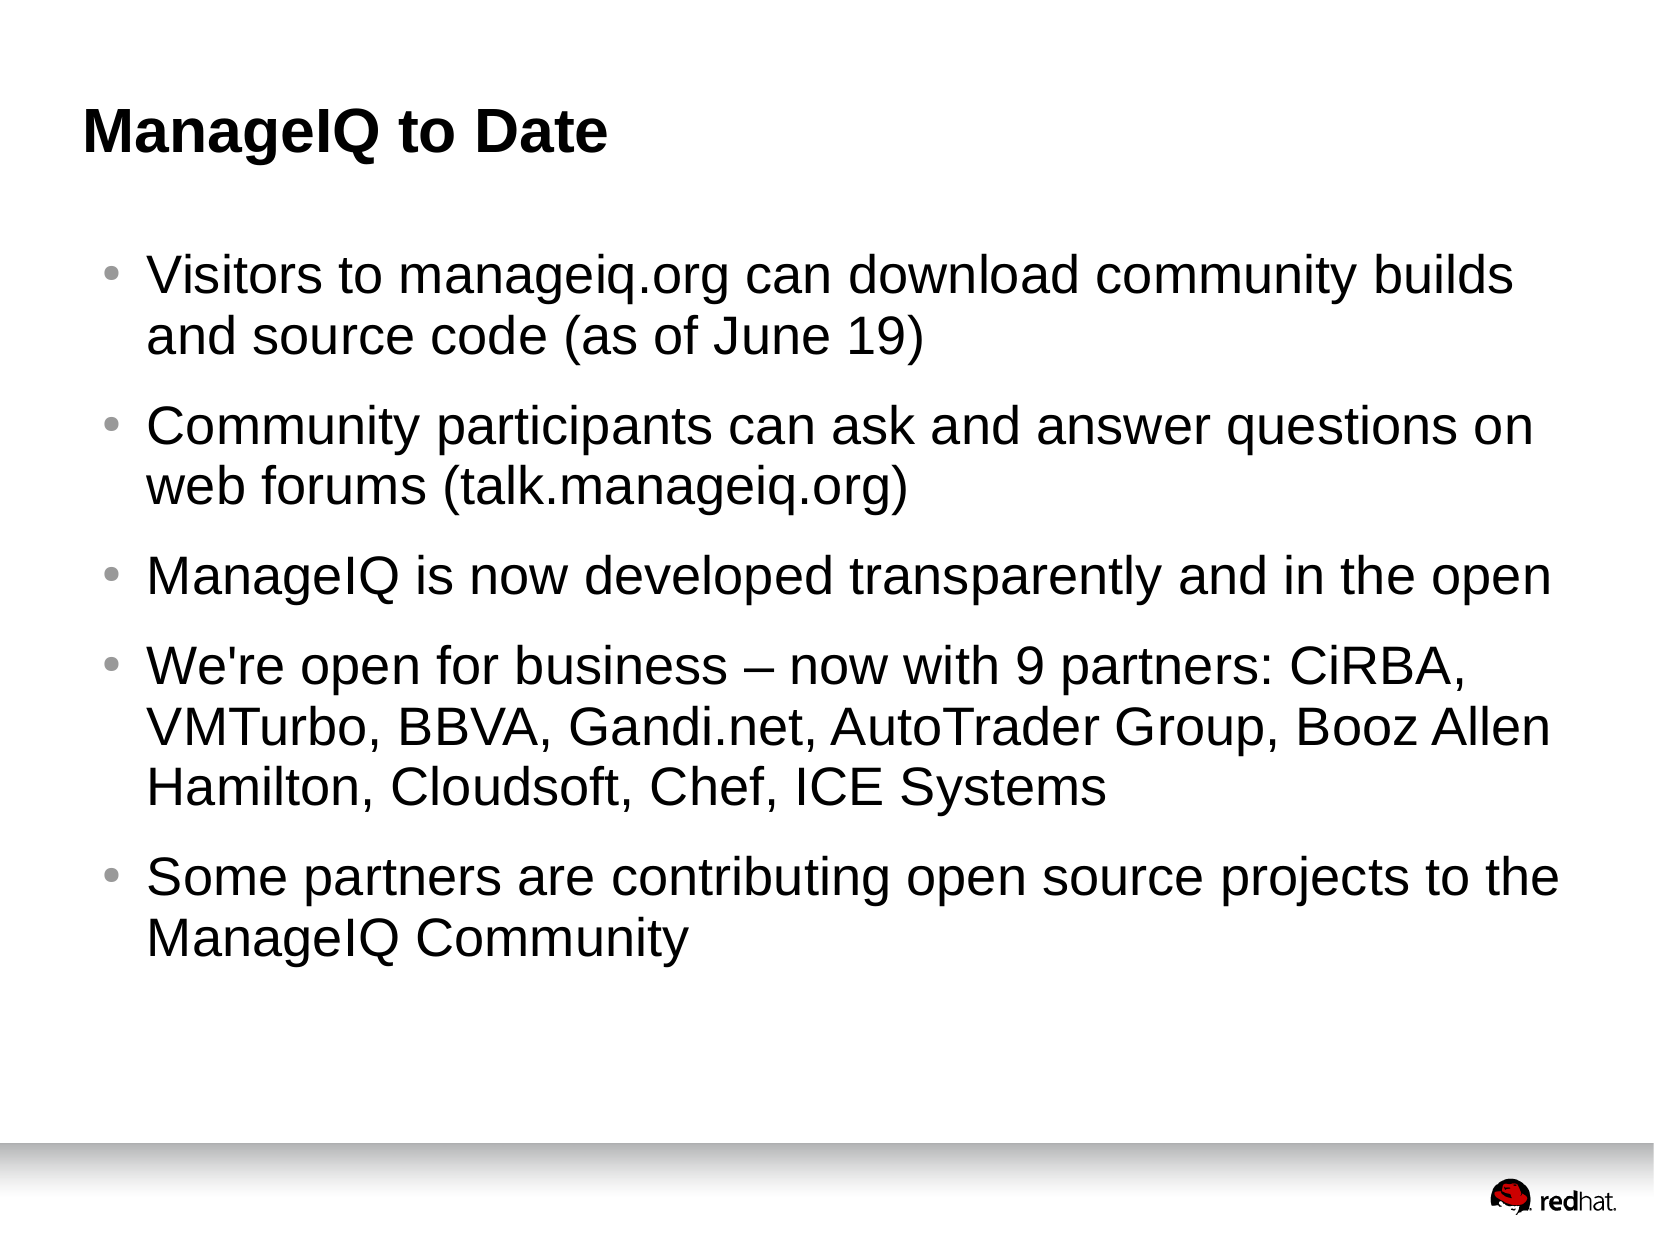

# ManageIQ to Date
Visitors to manageiq.org can download community builds and source code (as of June 19)
Community participants can ask and answer questions on web forums (talk.manageiq.org)
ManageIQ is now developed transparently and in the open
We're open for business – now with 9 partners: CiRBA, VMTurbo, BBVA, Gandi.net, AutoTrader Group, Booz Allen Hamilton, Cloudsoft, Chef, ICE Systems
Some partners are contributing open source projects to the ManageIQ Community